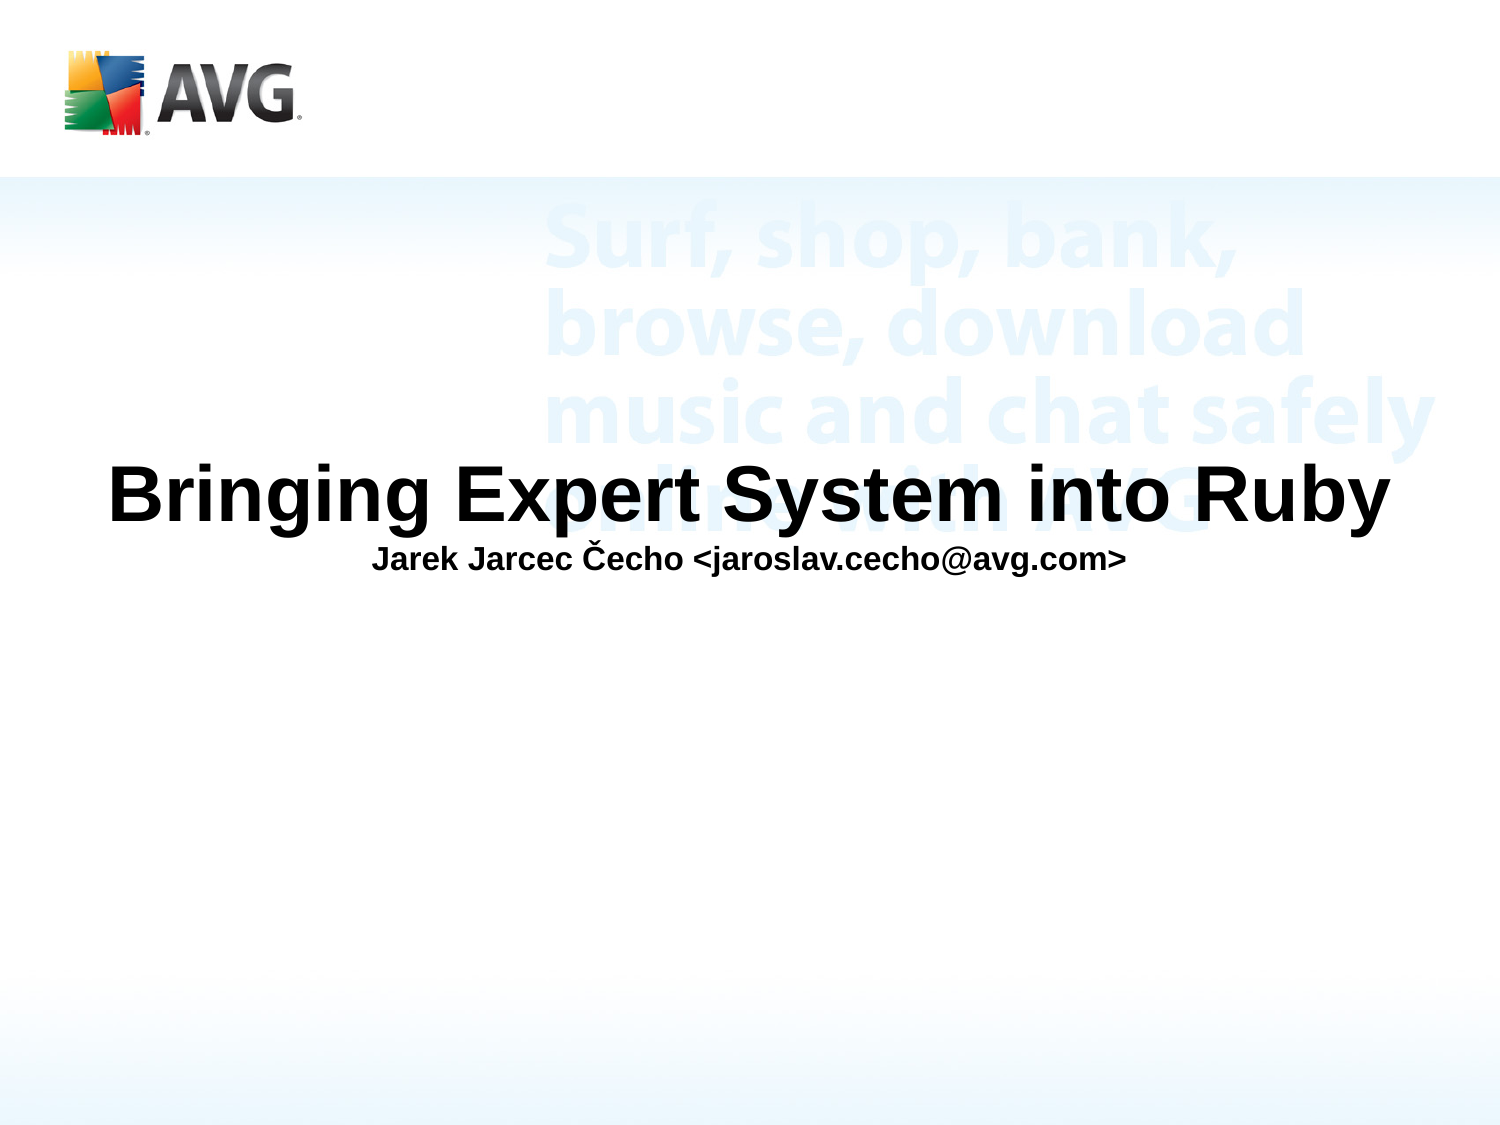

# Bringing Expert System into Ruby Jarek Jarcec Čecho <jaroslav.cecho@avg.com>